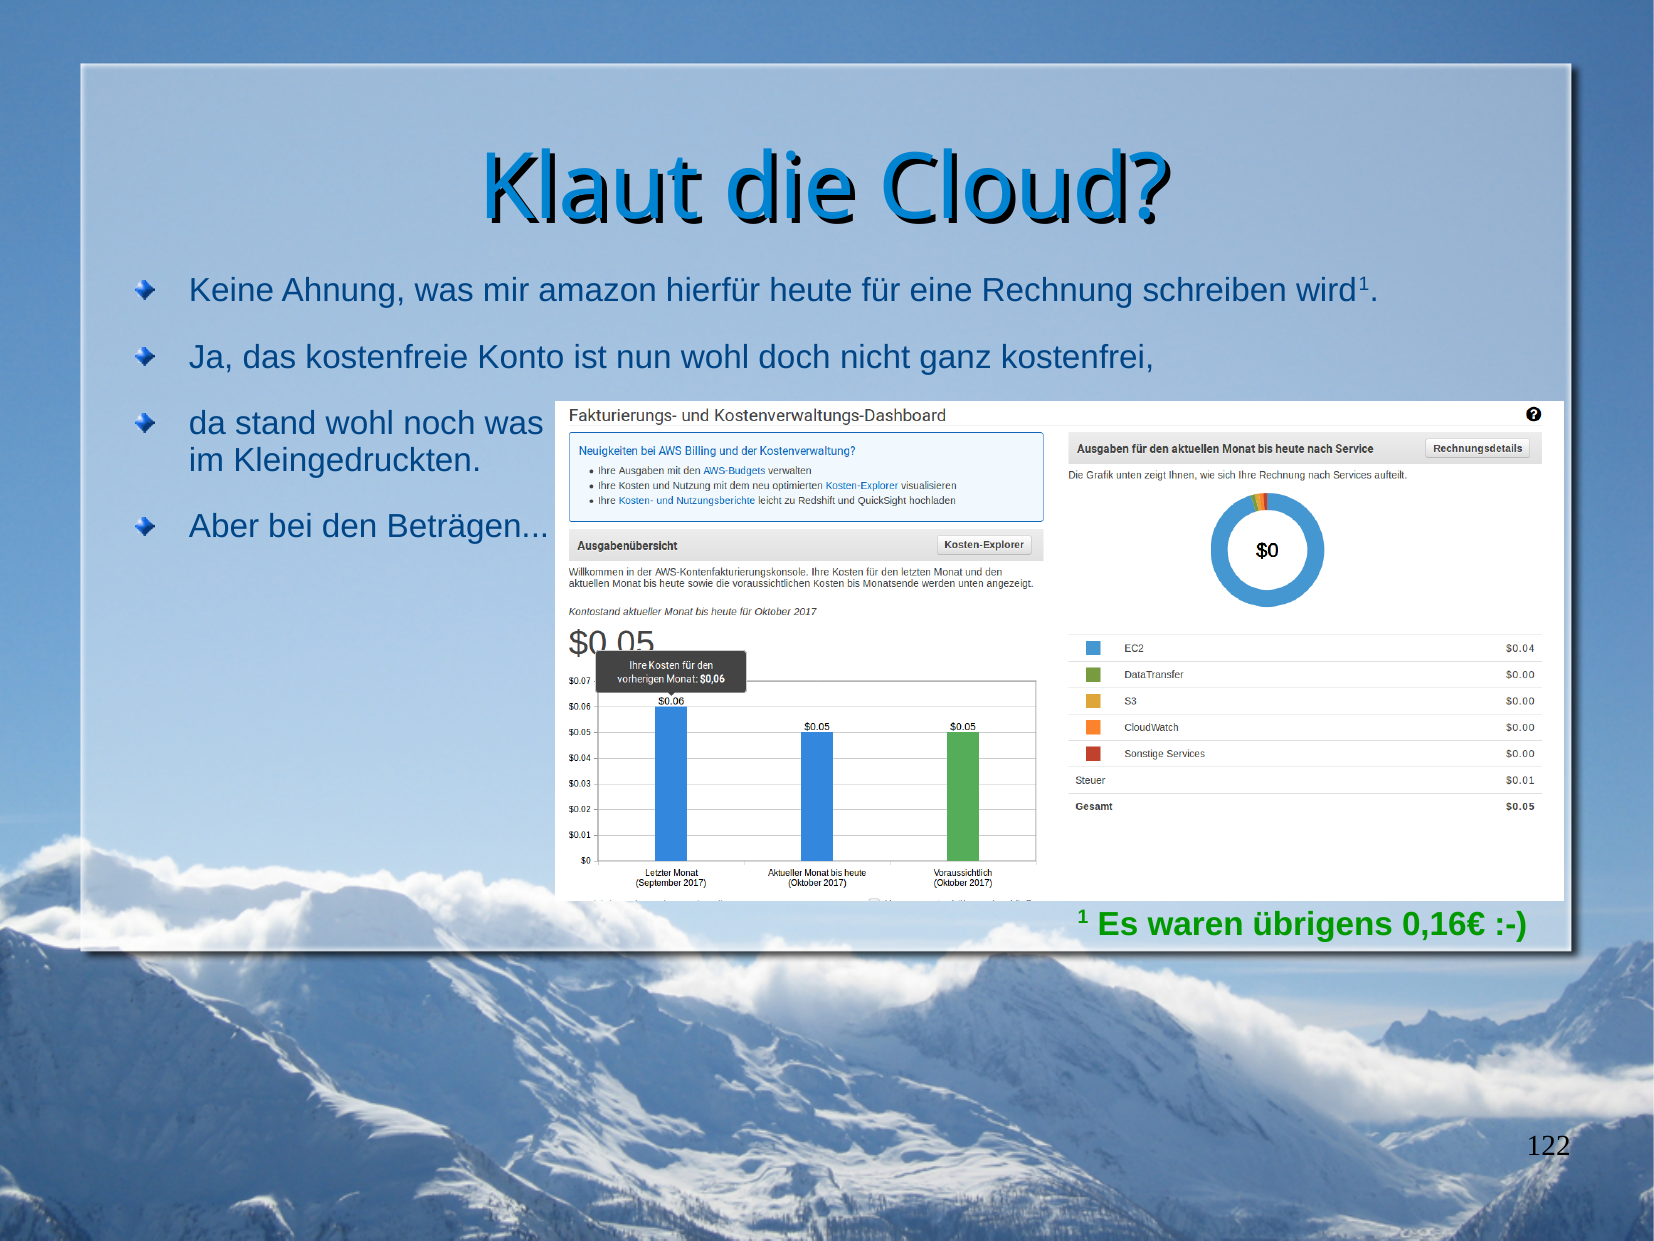

# Klaut die Cloud?
Keine Ahnung, was mir amazon hierfür heute für eine Rechnung schreiben wird1.
Ja, das kostenfreie Konto ist nun wohl doch nicht ganz kostenfrei,
da stand wohl noch was
im Kleingedruckten.
Aber bei den Beträgen...
1 Es waren übrigens 0,16€ :-)
122